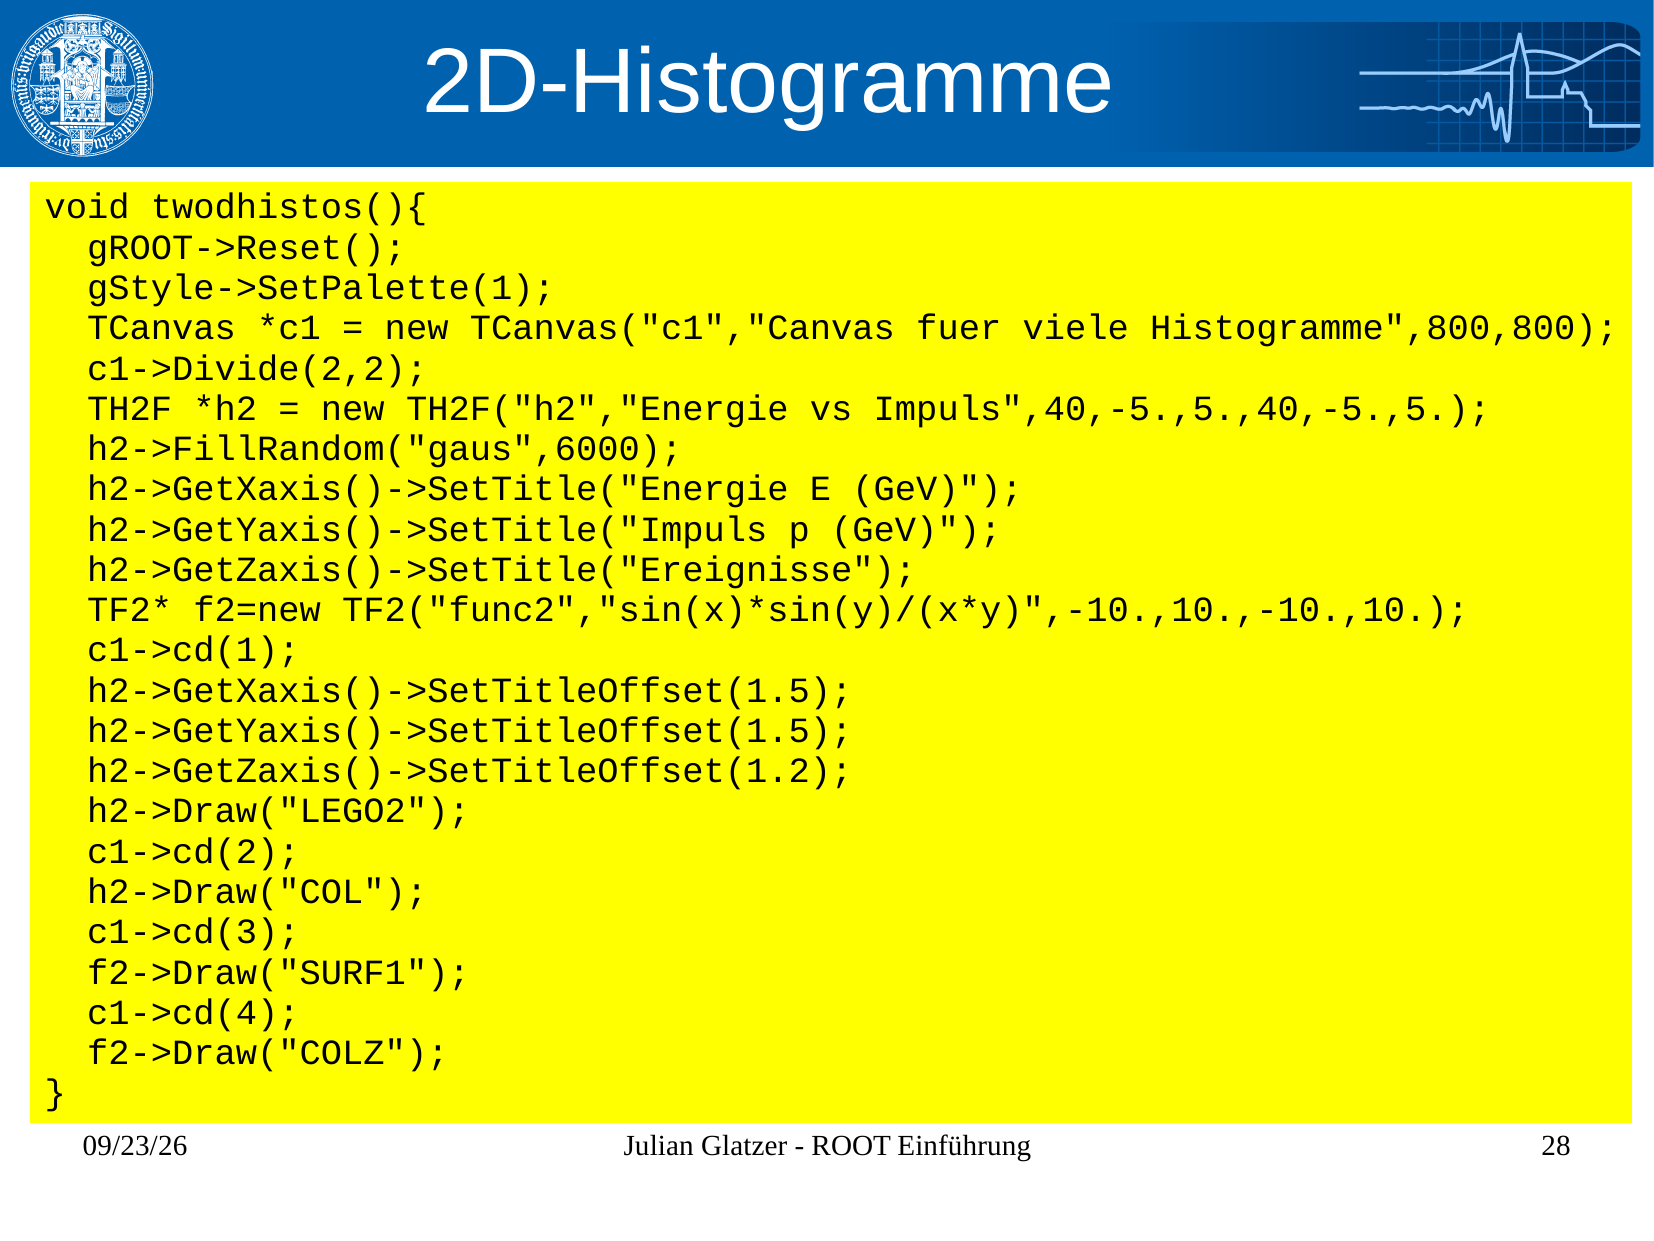

# 2D-Histogramme
void twodhistos(){
 gROOT->Reset();
 gStyle->SetPalette(1);
 TCanvas *c1 = new TCanvas("c1","Canvas fuer viele Histogramme",800,800);
 c1->Divide(2,2);
 TH2F *h2 = new TH2F("h2","Energie vs Impuls",40,-5.,5.,40,-5.,5.);
 h2->FillRandom("gaus",6000);
 h2->GetXaxis()->SetTitle("Energie E (GeV)");
 h2->GetYaxis()->SetTitle("Impuls p (GeV)");
 h2->GetZaxis()->SetTitle("Ereignisse");
 TF2* f2=new TF2("func2","sin(x)*sin(y)/(x*y)",-10.,10.,-10.,10.);
 c1->cd(1);
 h2->GetXaxis()->SetTitleOffset(1.5);
 h2->GetYaxis()->SetTitleOffset(1.5);
 h2->GetZaxis()->SetTitleOffset(1.2);
 h2->Draw("LEGO2");
 c1->cd(2);
 h2->Draw("COL");
 c1->cd(3);
 f2->Draw("SURF1");
 c1->cd(4);
 f2->Draw("COLZ");
}
Julian Glatzer - ROOT Einführung
28